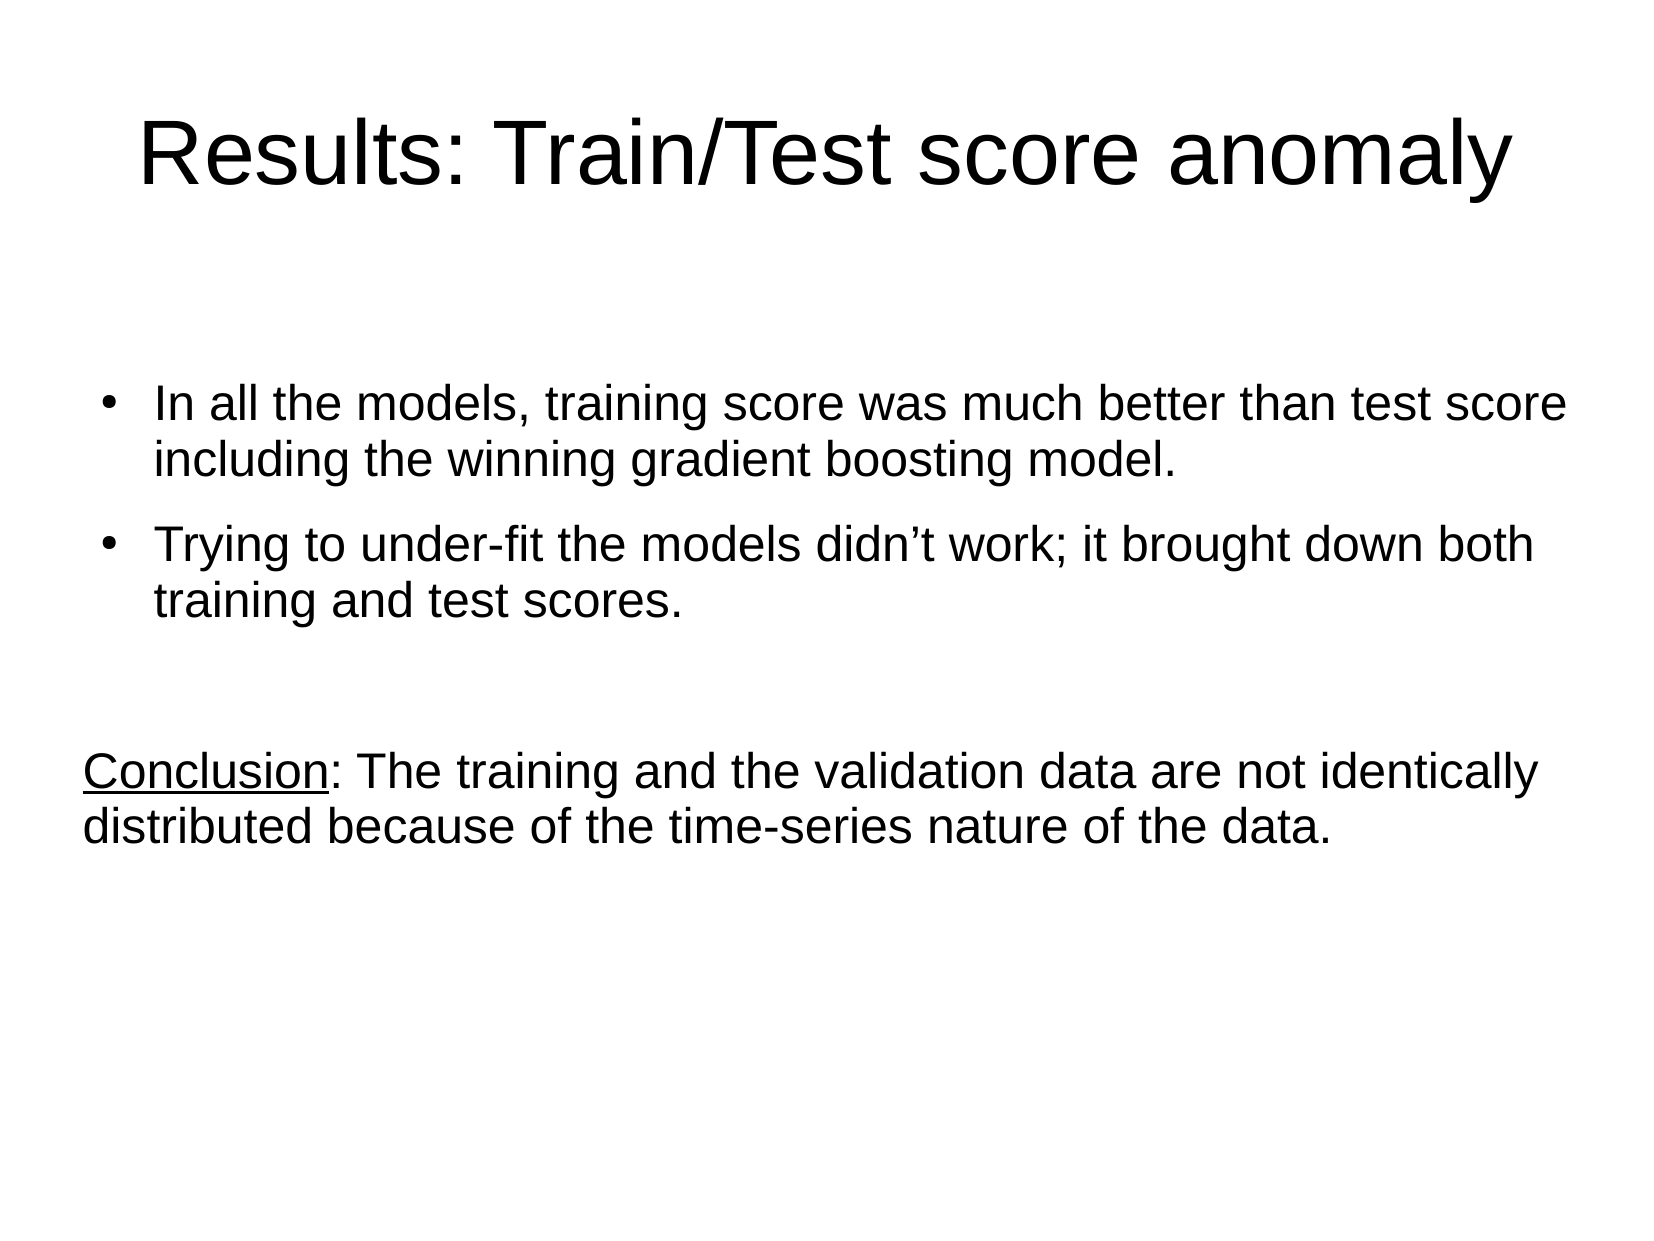

# Results: Train/Test score anomaly
In all the models, training score was much better than test score including the winning gradient boosting model.
Trying to under-fit the models didn’t work; it brought down both training and test scores.
Conclusion: The training and the validation data are not identically distributed because of the time-series nature of the data.